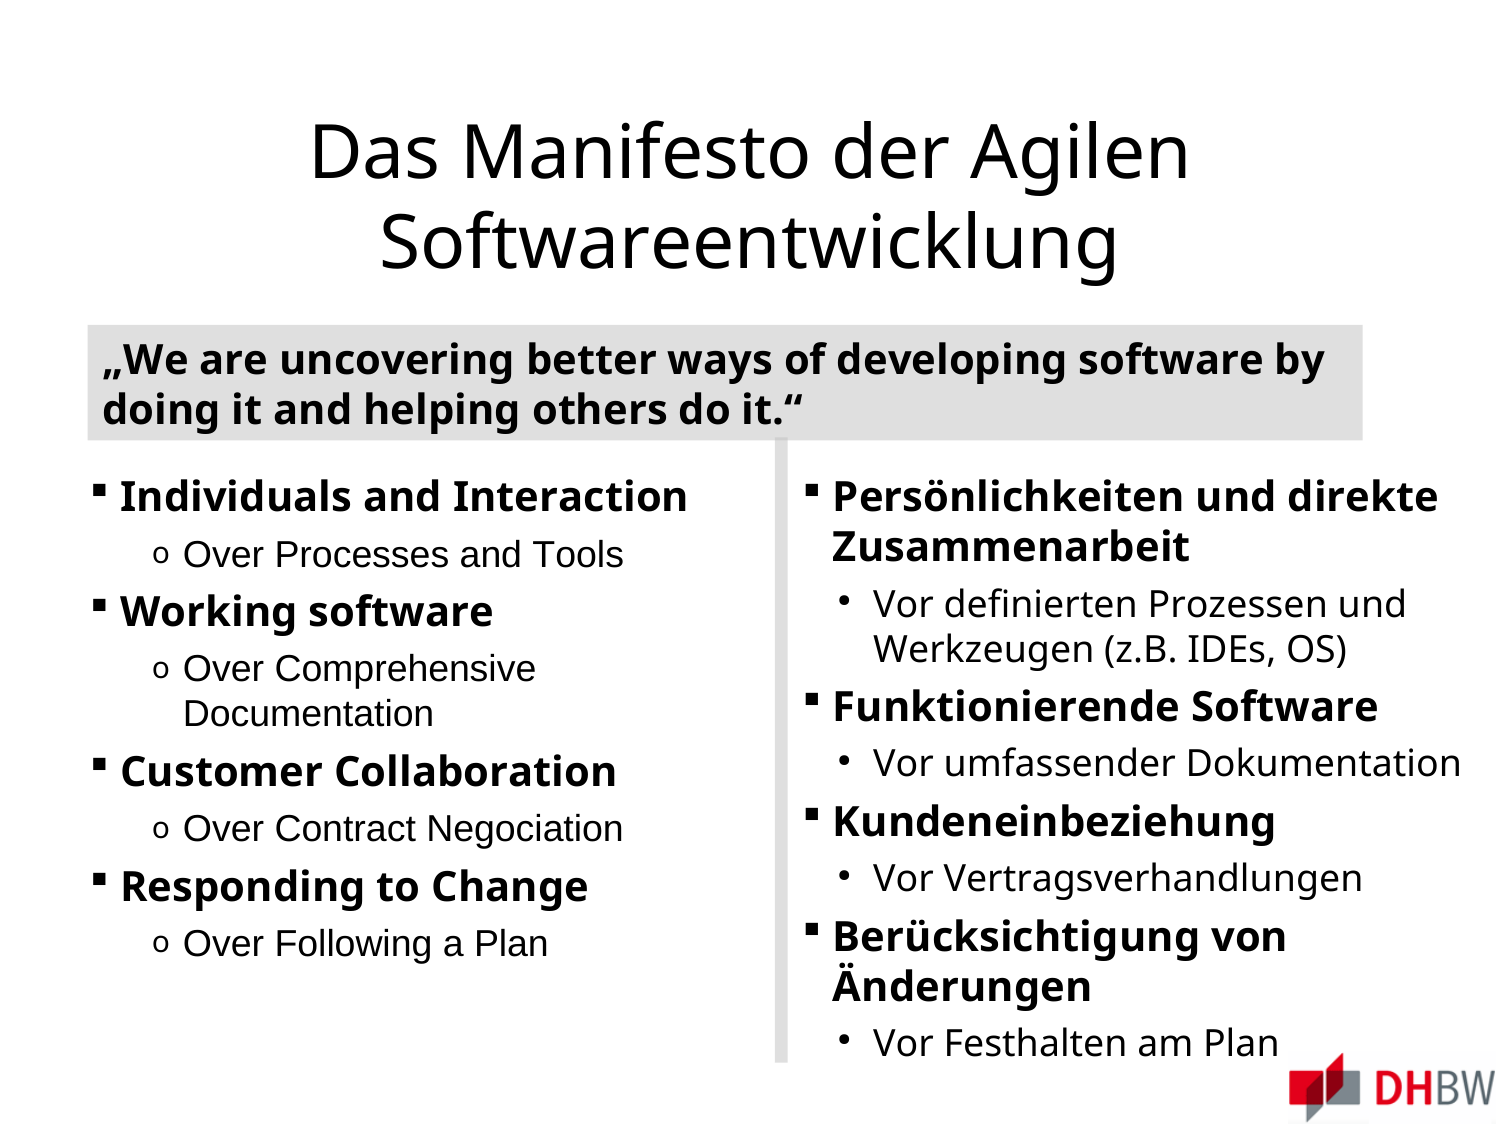

# Das Manifesto der Agilen Softwareentwicklung
„We are uncovering better ways of developing software by doing it and helping others do it.“
Individuals and Interaction
Over Processes and Tools
Working software
Over Comprehensive Documentation
Customer Collaboration
Over Contract Negociation
Responding to Change
Over Following a Plan
Persönlichkeiten und direkte Zusammenarbeit
Vor definierten Prozessen und Werkzeugen (z.B. IDEs, OS)
Funktionierende Software
Vor umfassender Dokumentation
Kundeneinbeziehung
Vor Vertragsverhandlungen
Berücksichtigung von Änderungen
Vor Festhalten am Plan